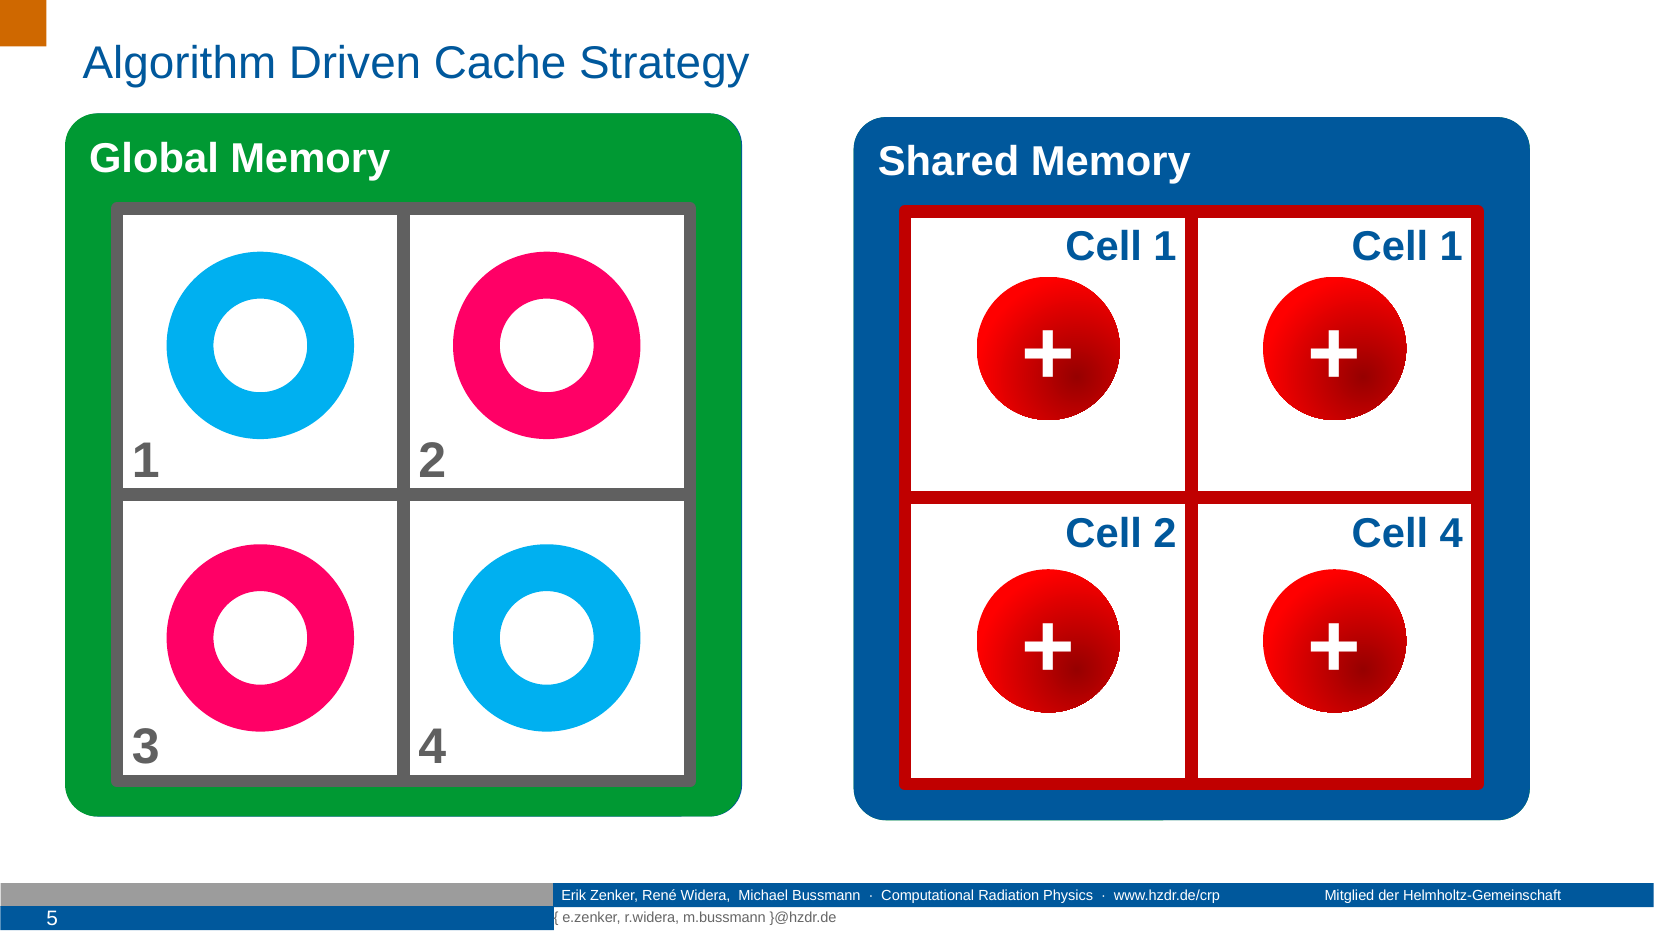

# Algorithm Driven Cache Strategy
Global Memory
Shared Memory
Shared Memory
Global Memory
1
2
Cell 1
Cell 1
+
+
3
4
Cell 2
Cell 4
+
+